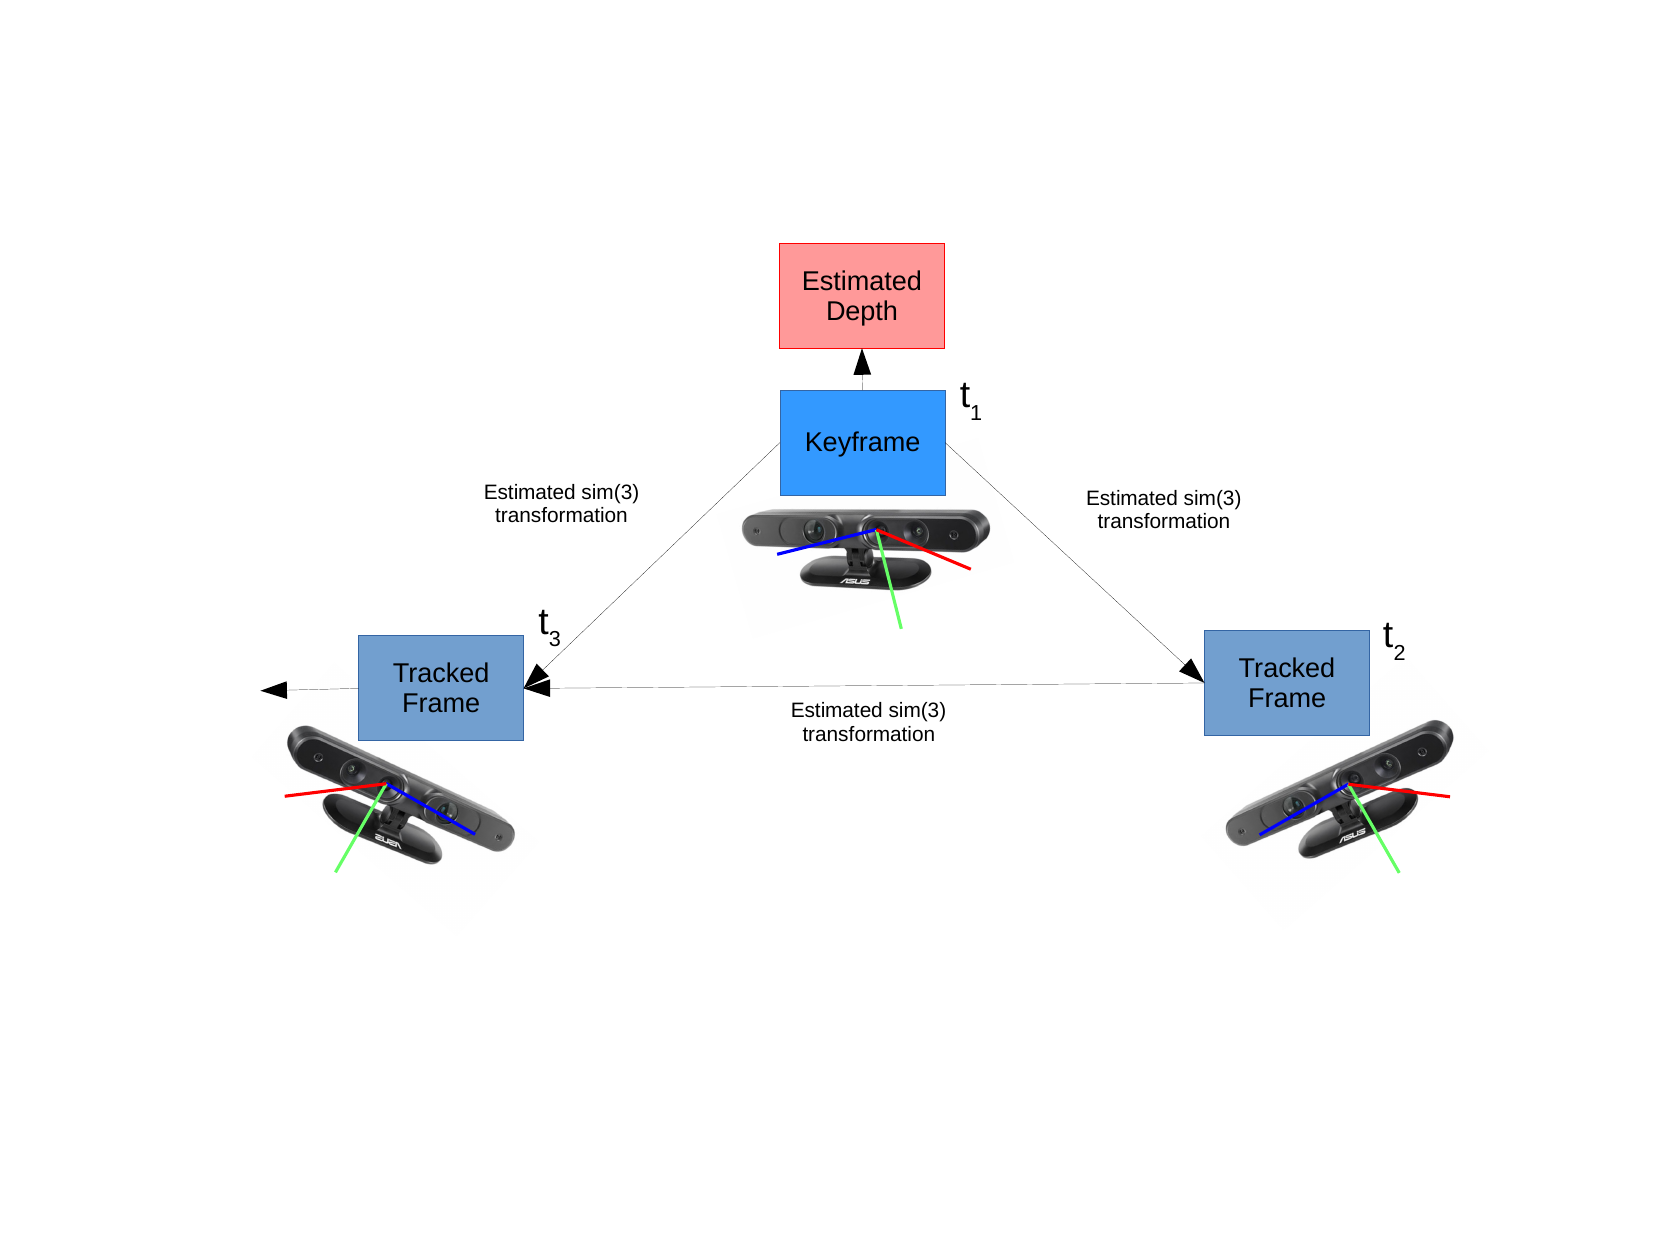

Estimated
Depth
t1
Keyframe
Estimated sim(3)
transformation
Estimated sim(3)
transformation
t3
t2
Tracked
Frame
Tracked
Frame
Estimated sim(3)
transformation